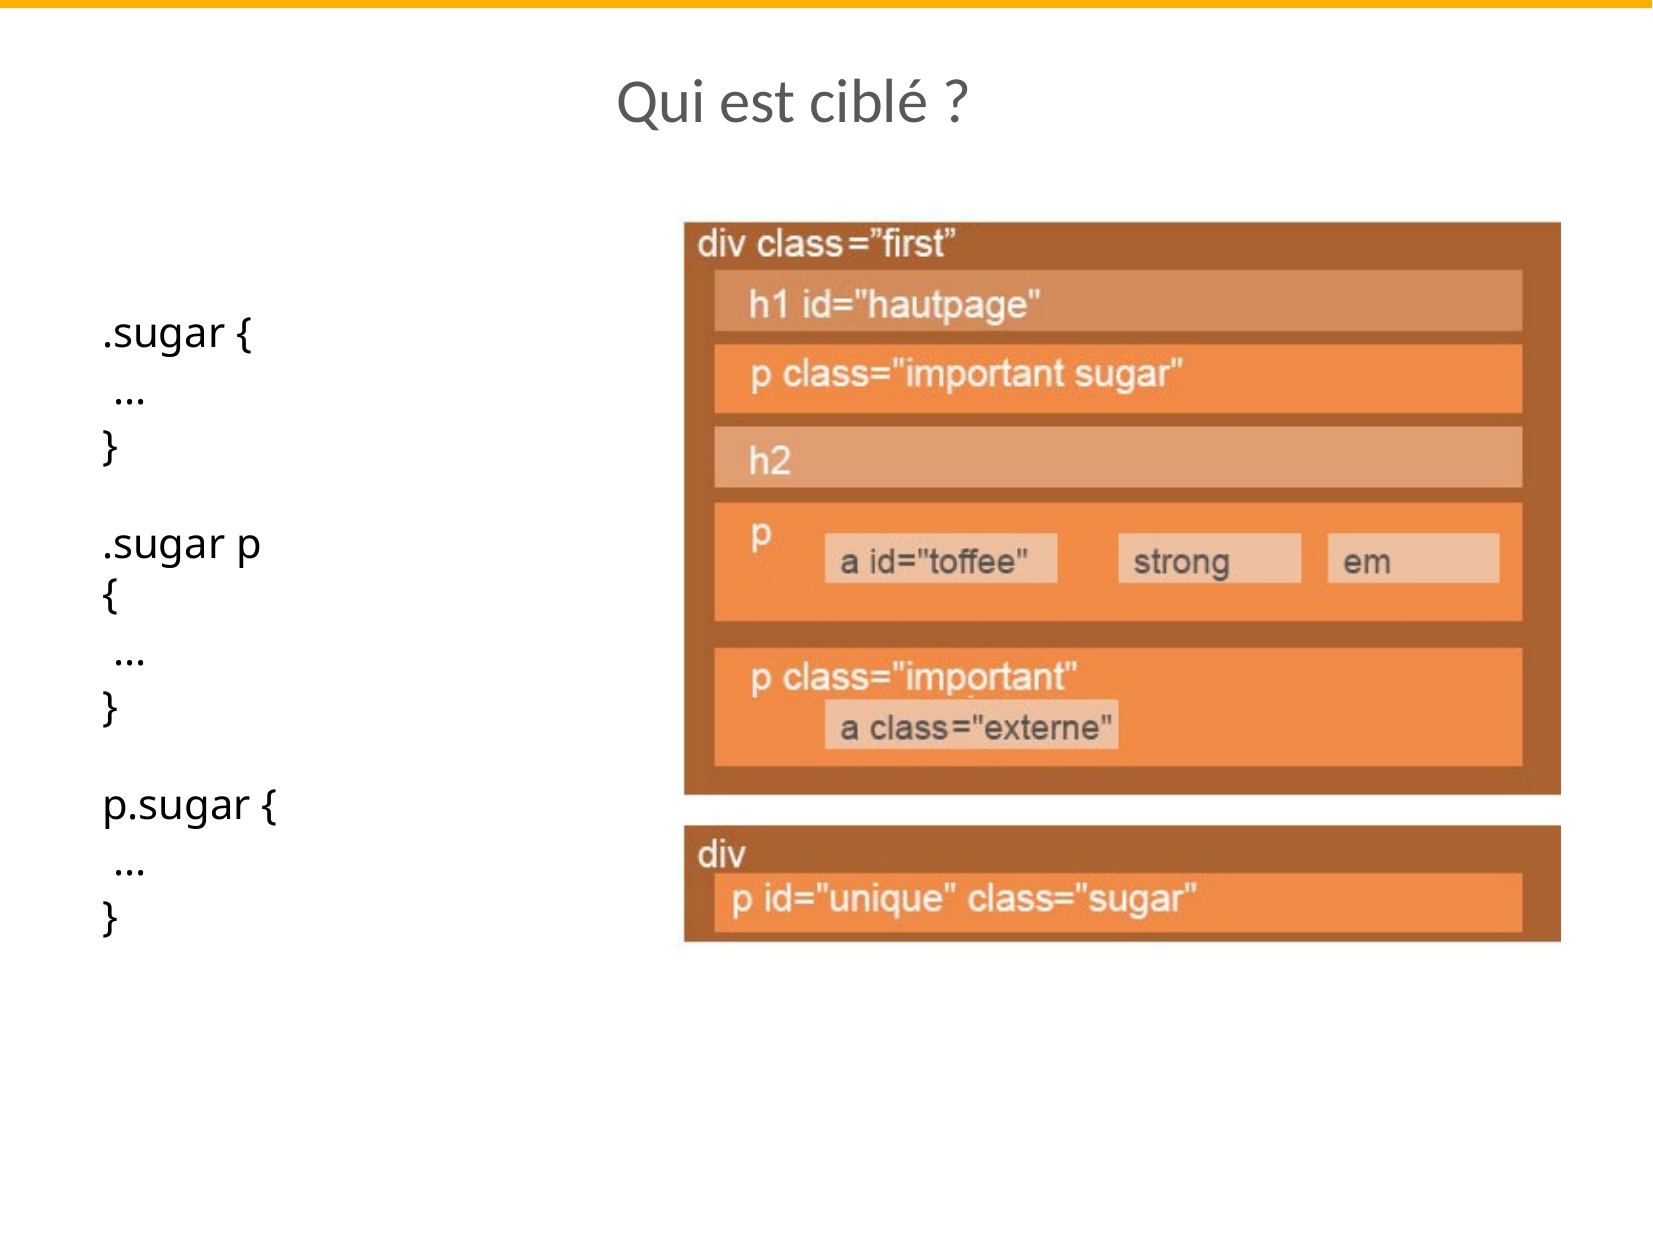

# Qui est ciblé ?
.sugar {
...
}
.sugar p {
...
}
p.sugar {
...
}